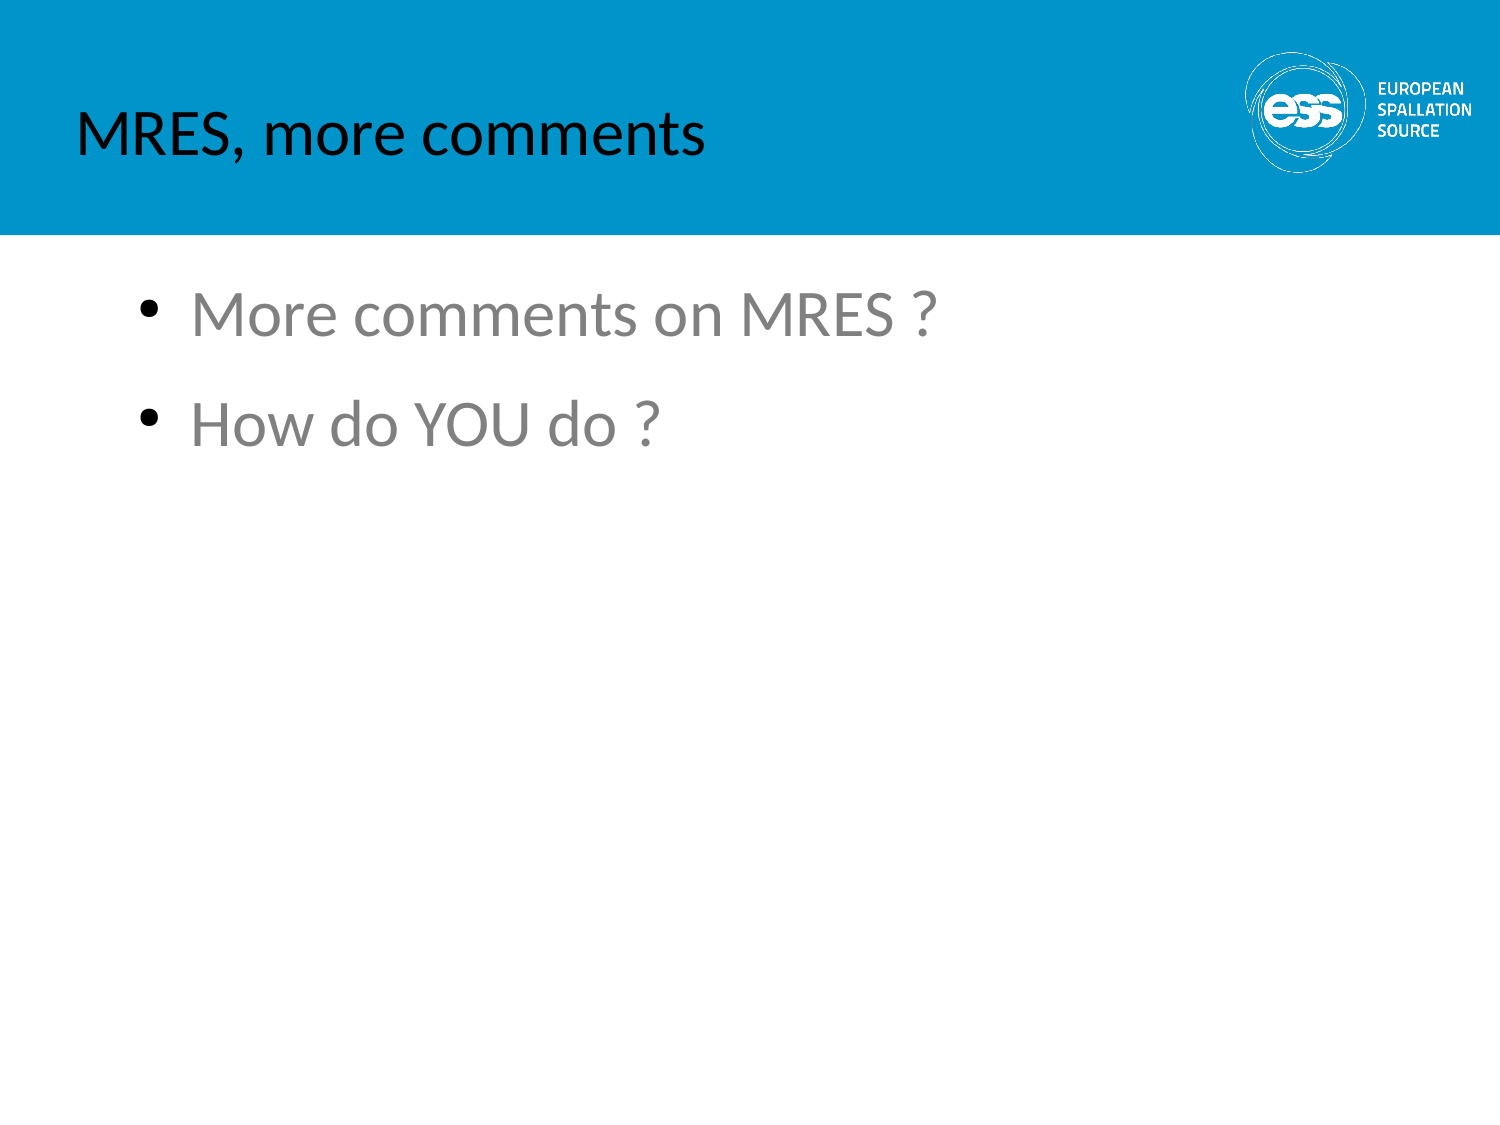

# MRES, more comments
More comments on MRES ?
How do YOU do ?